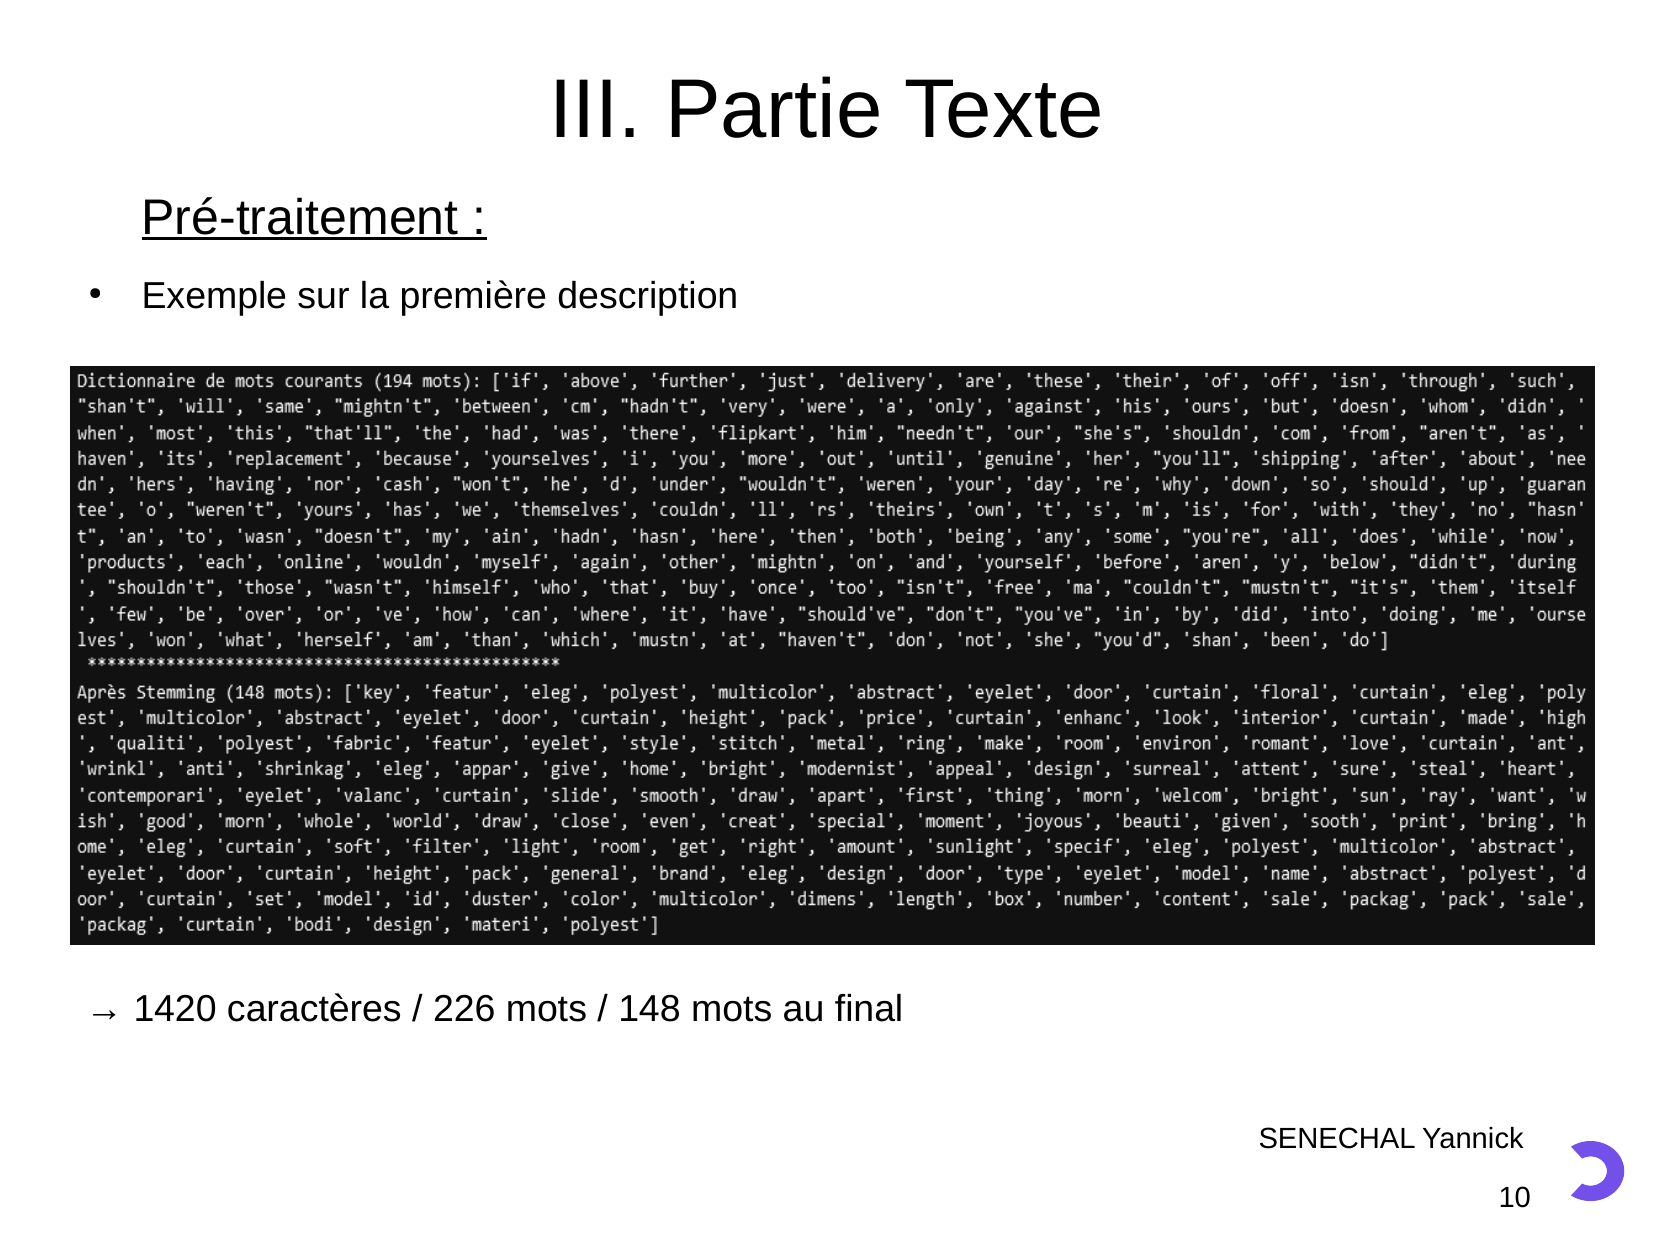

# III. Partie Texte
Pré-traitement :
Exemple sur la première description
→ 1420 caractères / 226 mots / 148 mots au final
SENECHAL Yannick
10